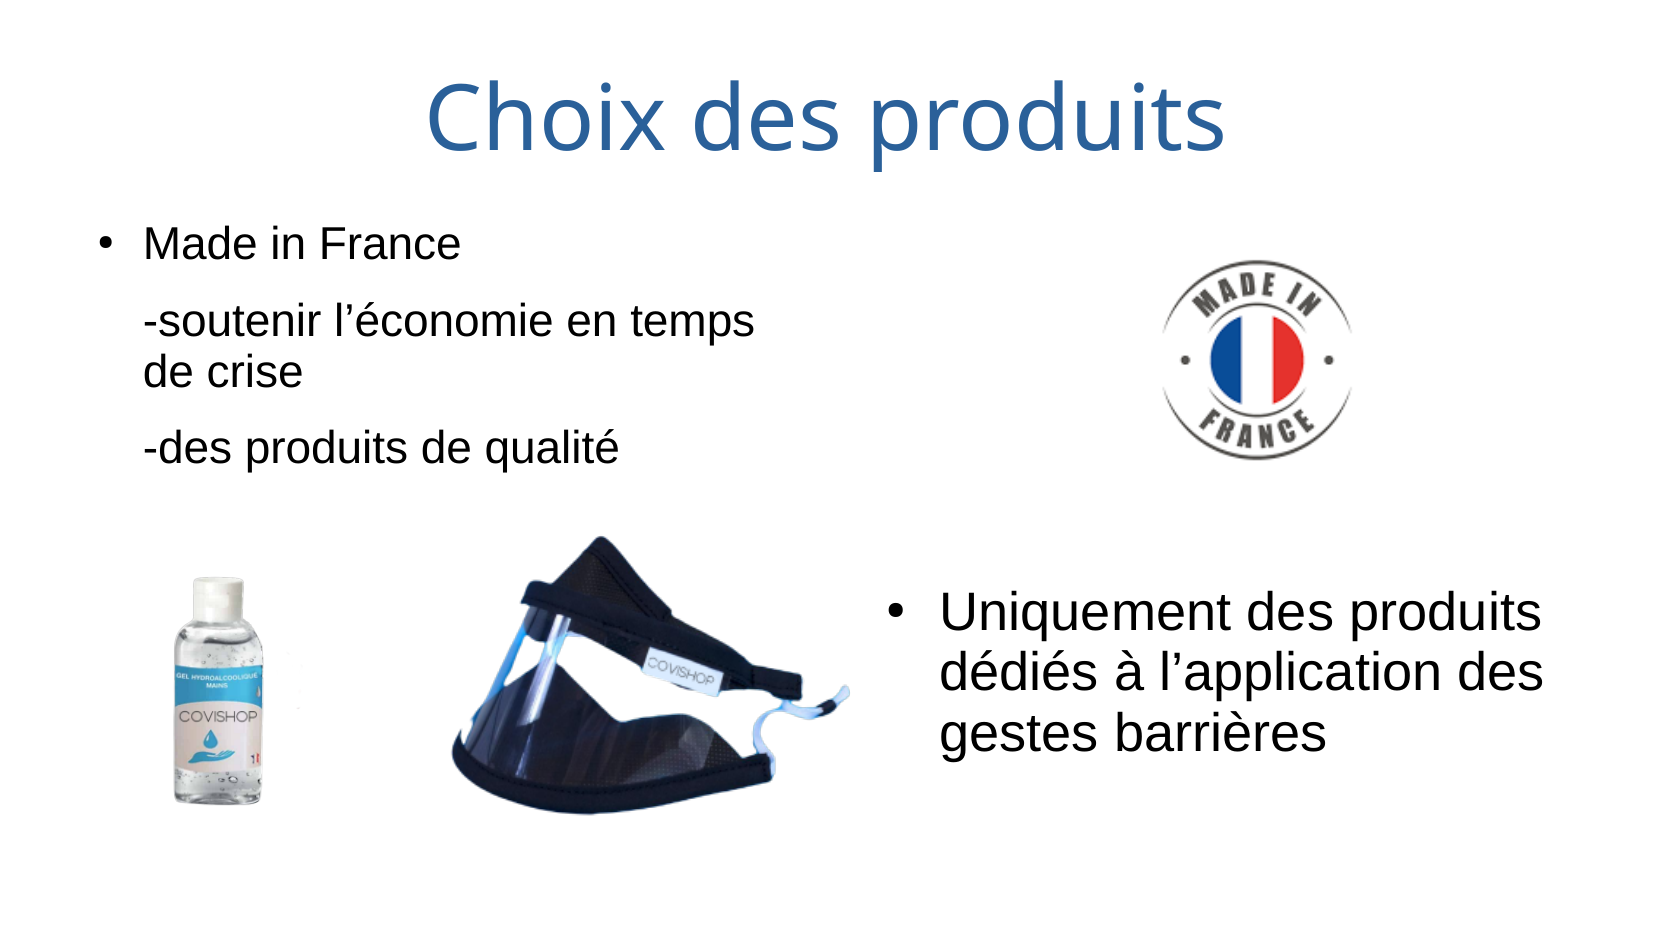

# Choix des produits
Made in France
-soutenir l’économie en temps de crise
-des produits de qualité
Uniquement des produits dédiés à l’application des gestes barrières